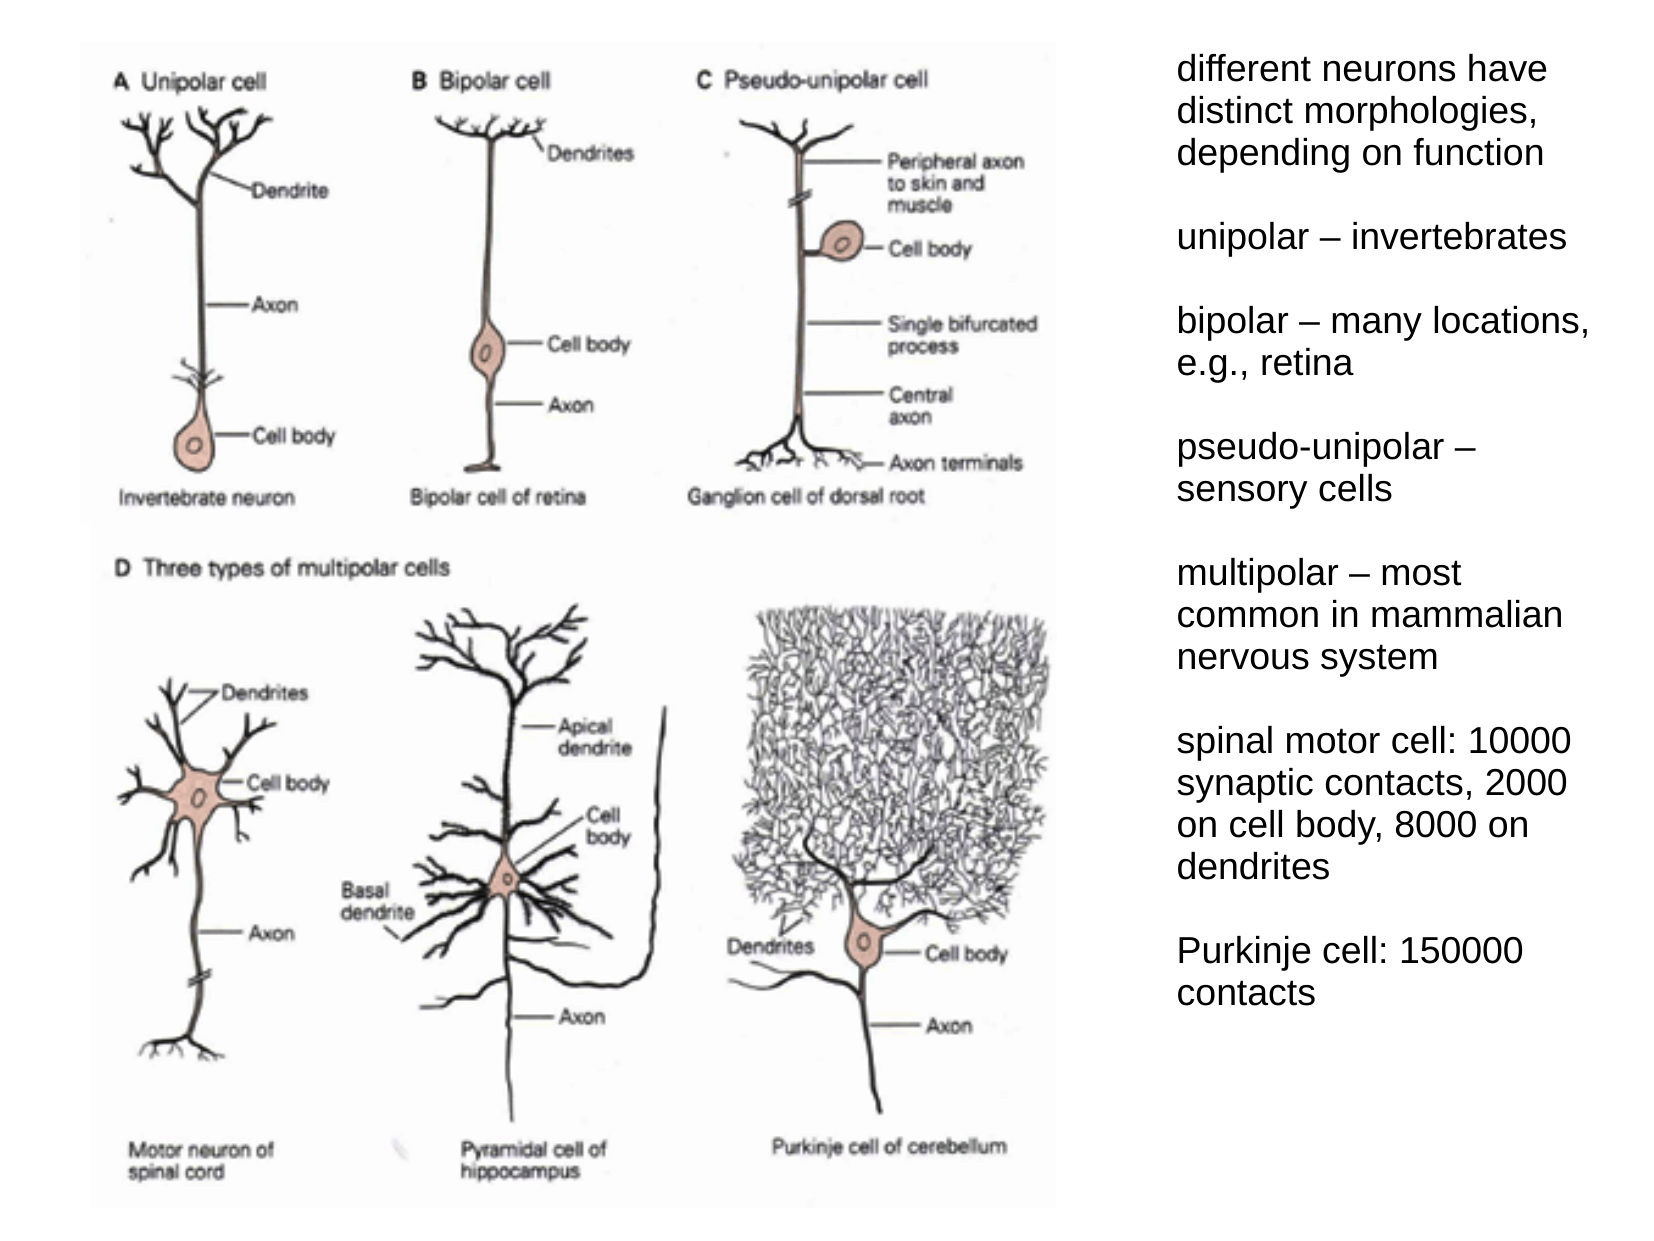

different neurons have distinct morphologies, depending on function
unipolar – invertebrates
bipolar – many locations, e.g., retina
pseudo-unipolar – sensory cells
multipolar – most common in mammalian nervous system
spinal motor cell: 10000 synaptic contacts, 2000 on cell body, 8000 on dendrites
Purkinje cell: 150000 contacts